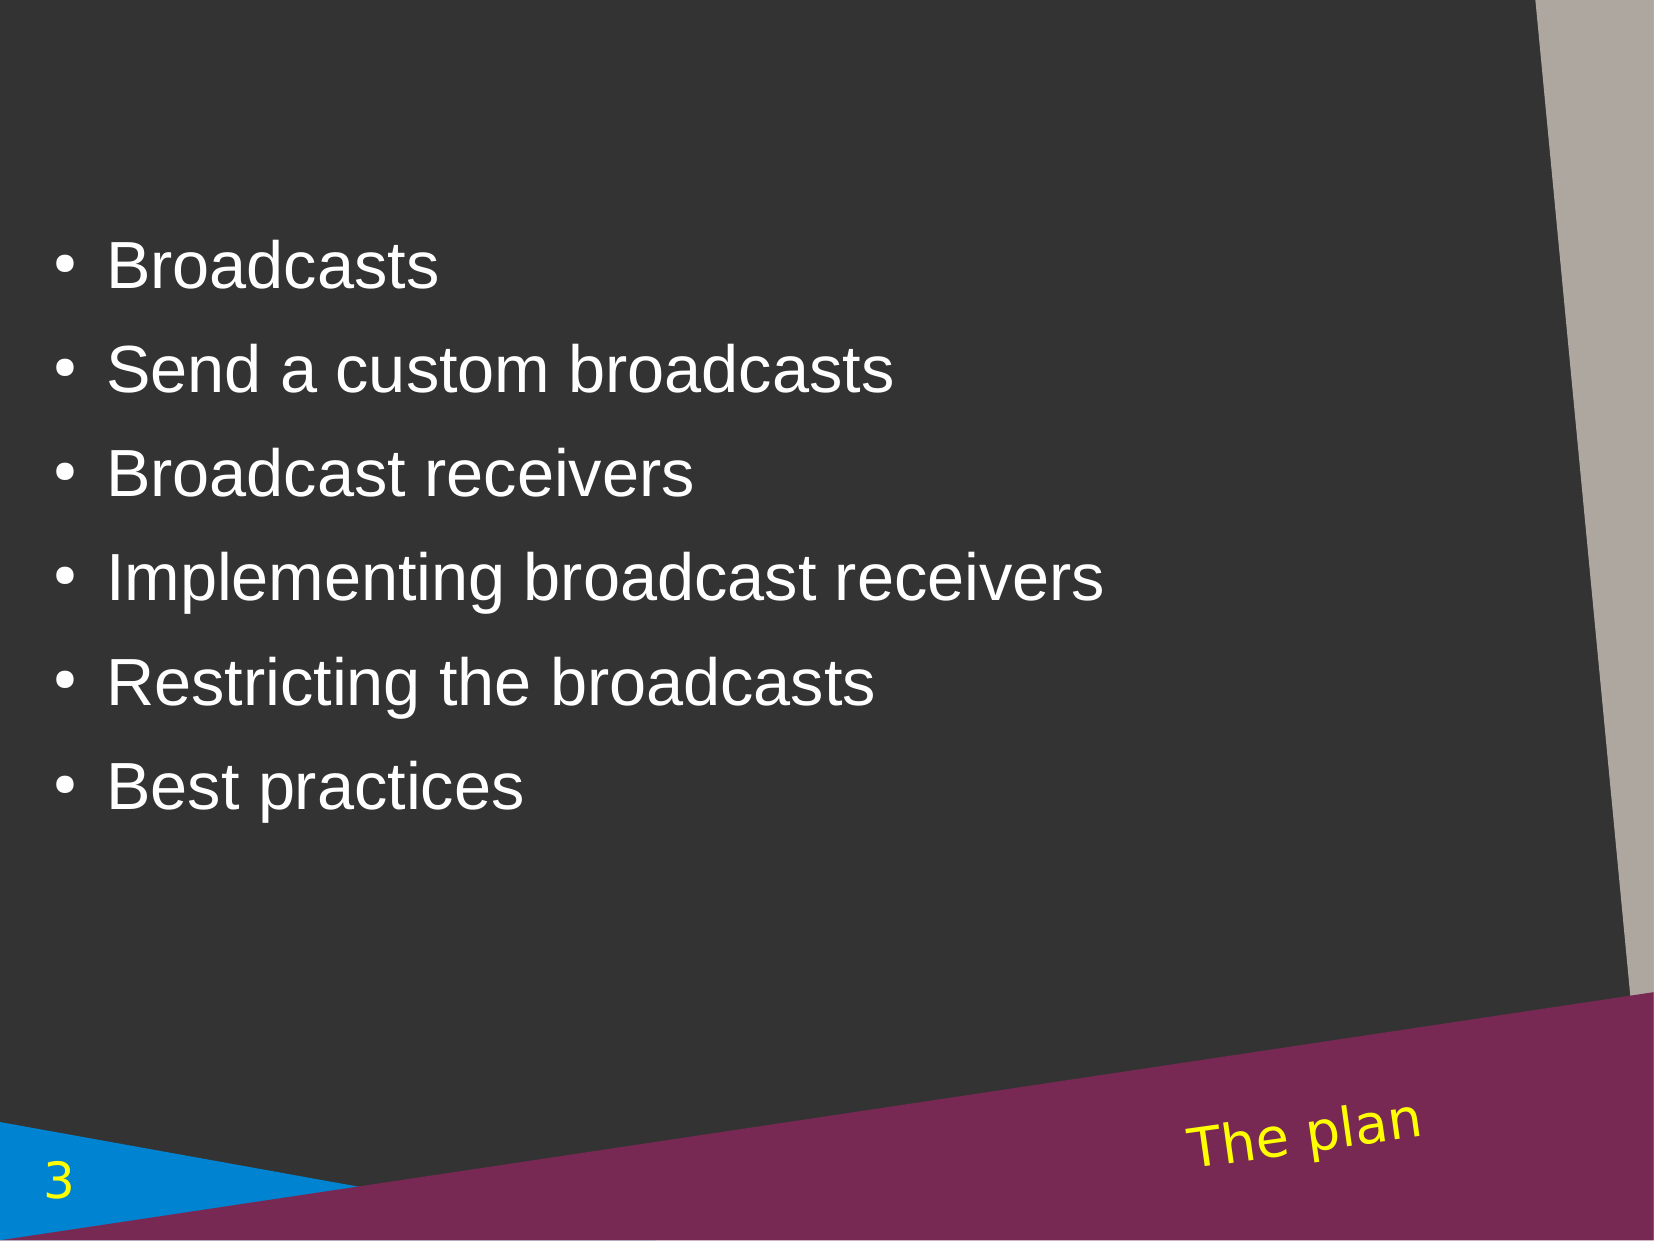

Broadcasts
Send a custom broadcasts
Broadcast receivers
Implementing broadcast receivers
Restricting the broadcasts
Best practices
# The plan
3